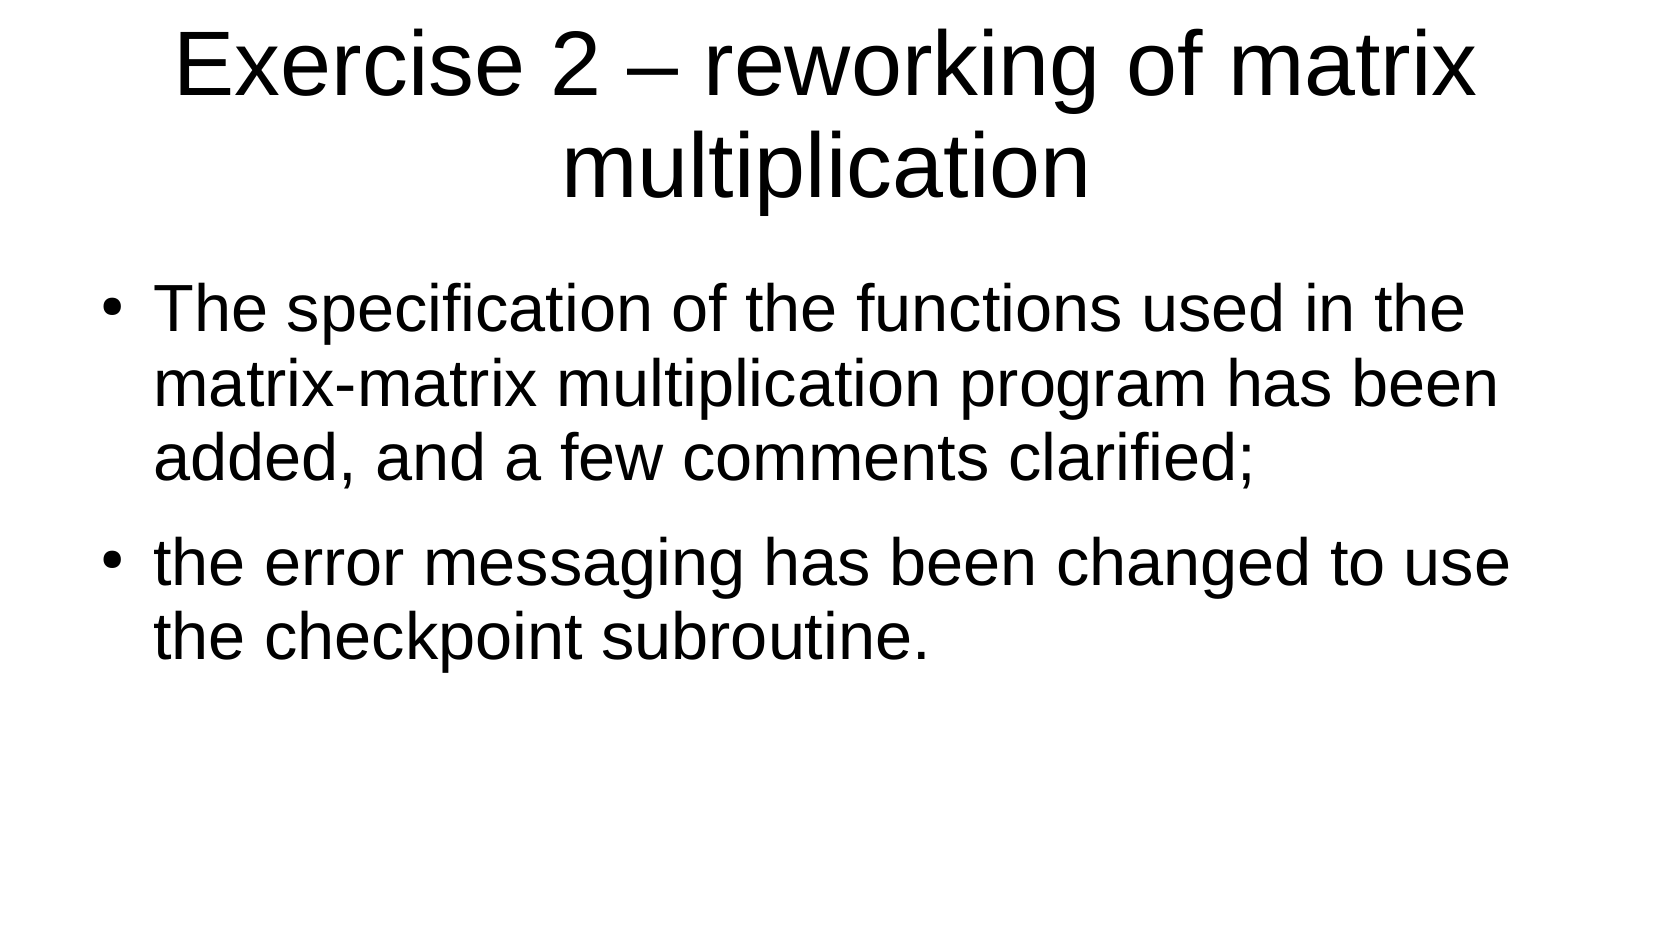

# Exercise 2 – reworking of matrix multiplication
The specification of the functions used in the matrix-matrix multiplication program has been added, and a few comments clarified;
the error messaging has been changed to use the checkpoint subroutine.